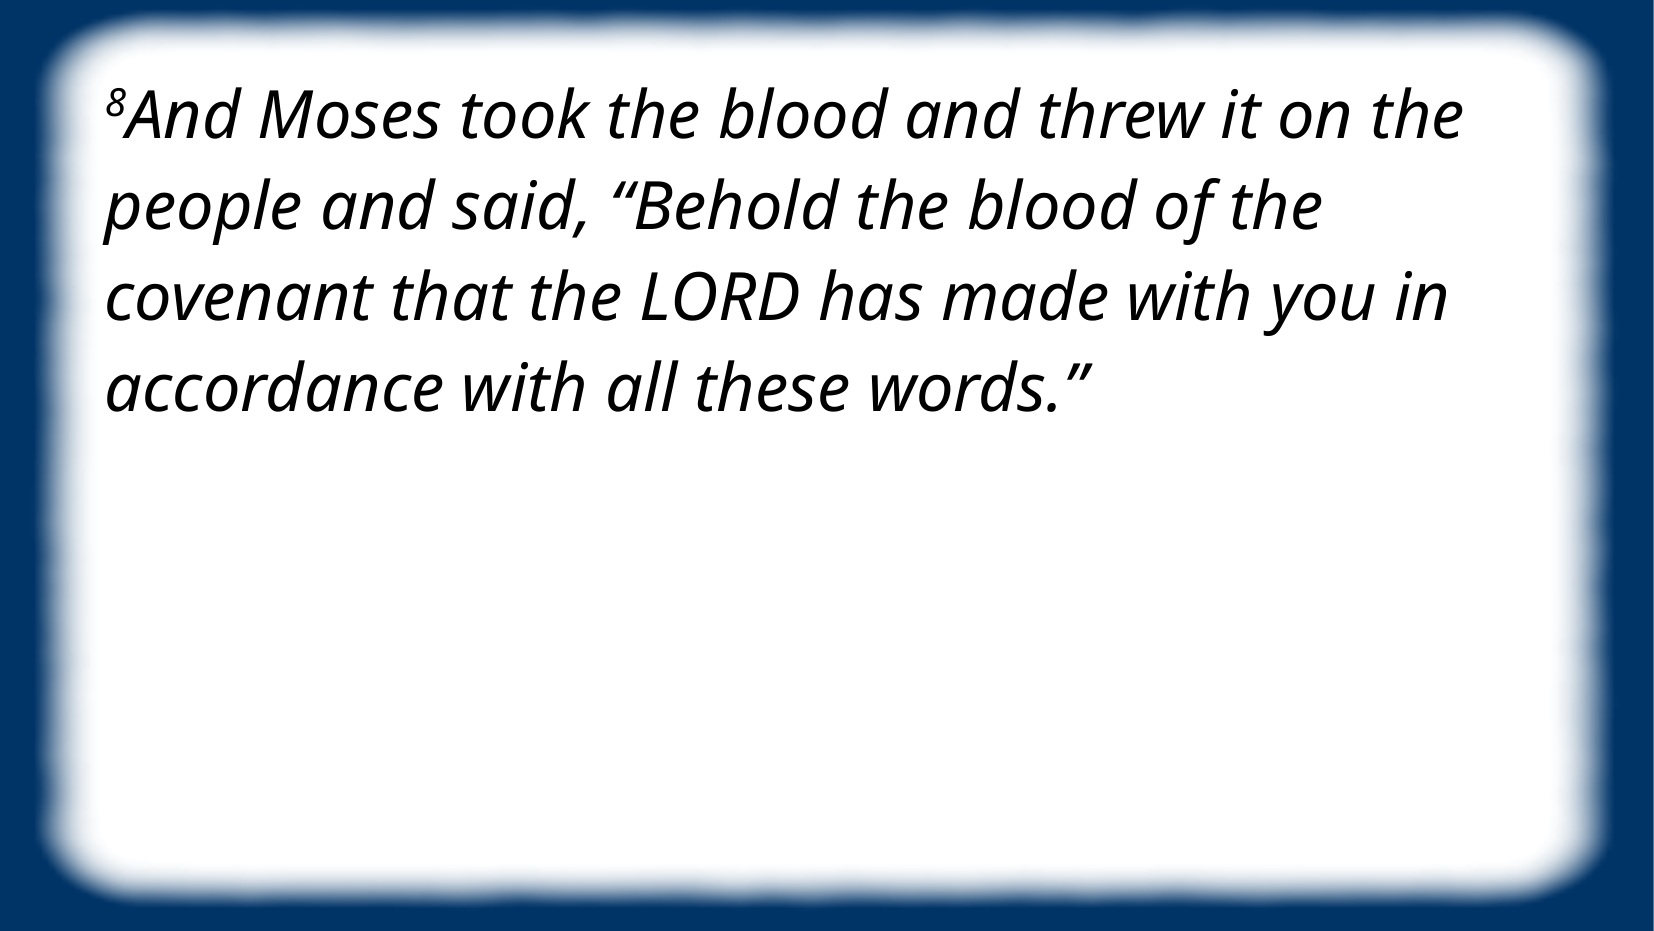

8And Moses took the blood and threw it on the people and said, “Behold the blood of the covenant that the LORD has made with you in accordance with all these words.”